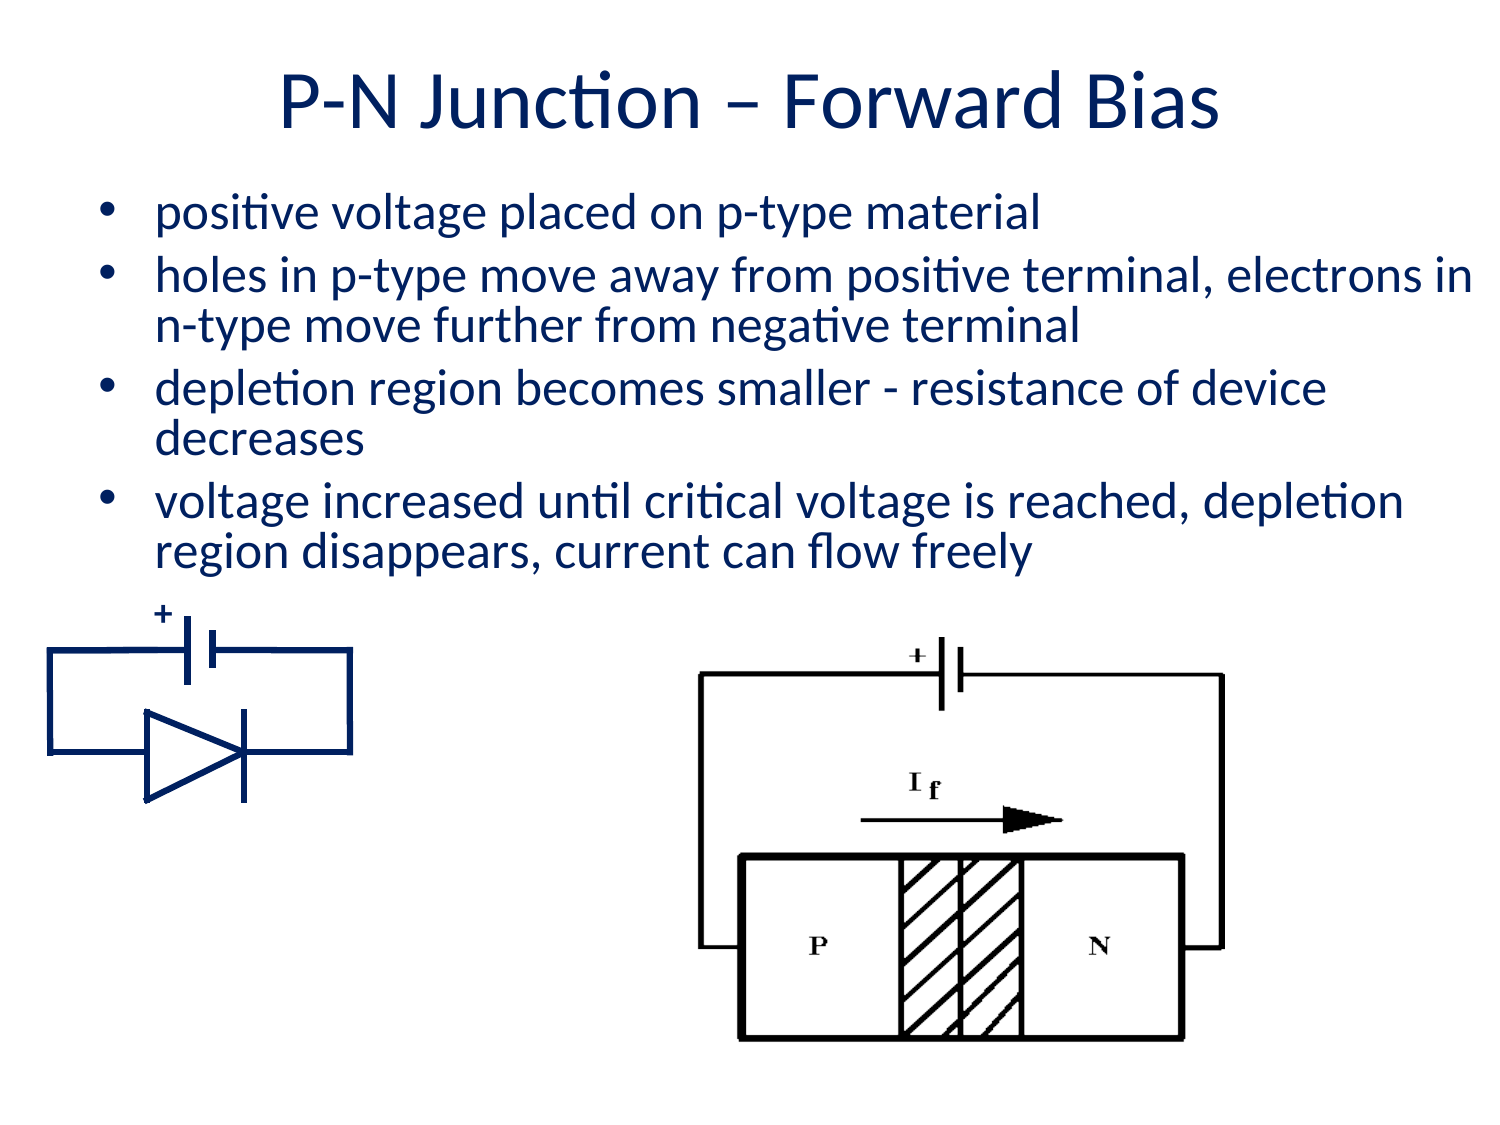

# P-N Junction – Forward Bias
positive voltage placed on p-type material
holes in p-type move away from positive terminal, electrons in n-type move further from negative terminal
depletion region becomes smaller - resistance of device decreases
voltage increased until critical voltage is reached, depletion region disappears, current can flow freely
+